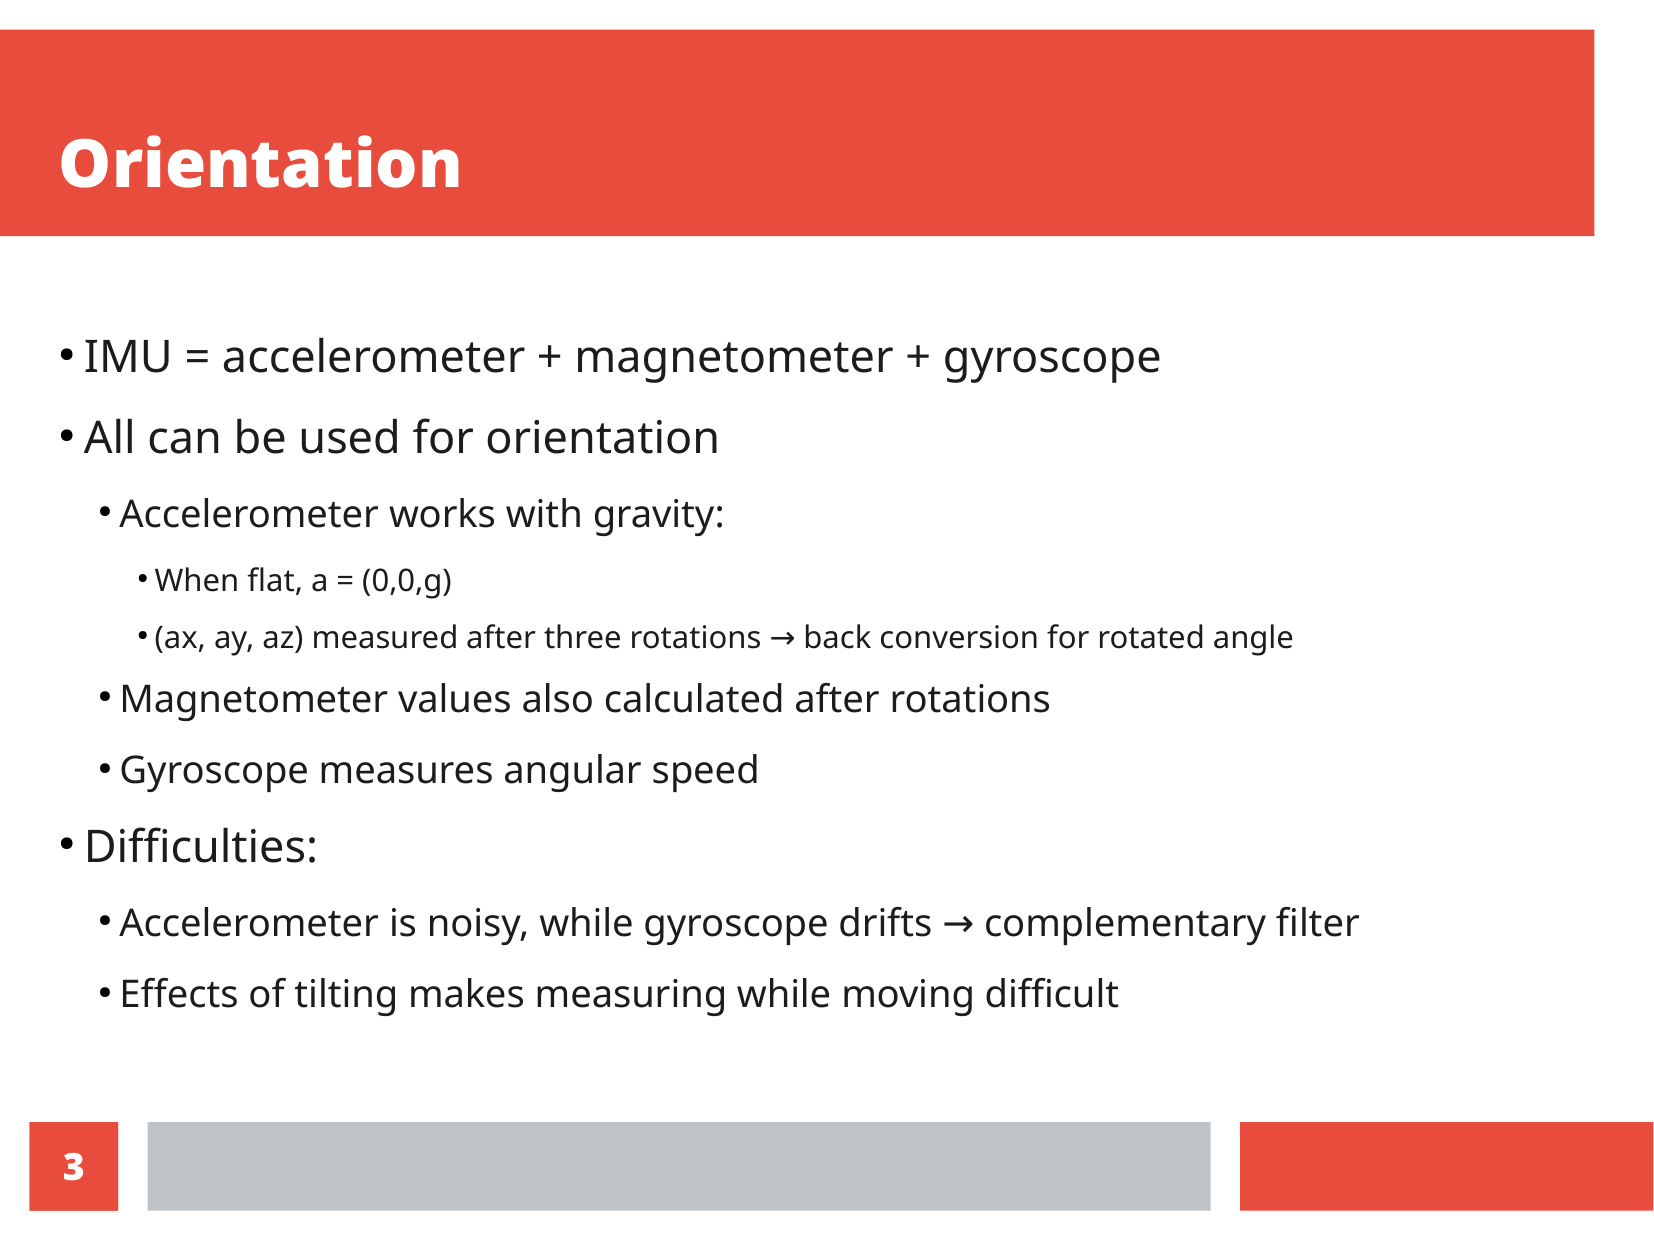

# Orientation
 IMU = accelerometer + magnetometer + gyroscope
 All can be used for orientation
 Accelerometer works with gravity:
 When flat, a = (0,0,g)
 (ax, ay, az) measured after three rotations → back conversion for rotated angle
 Magnetometer values also calculated after rotations
 Gyroscope measures angular speed
 Difficulties:
 Accelerometer is noisy, while gyroscope drifts → complementary filter
 Effects of tilting makes measuring while moving difficult
3